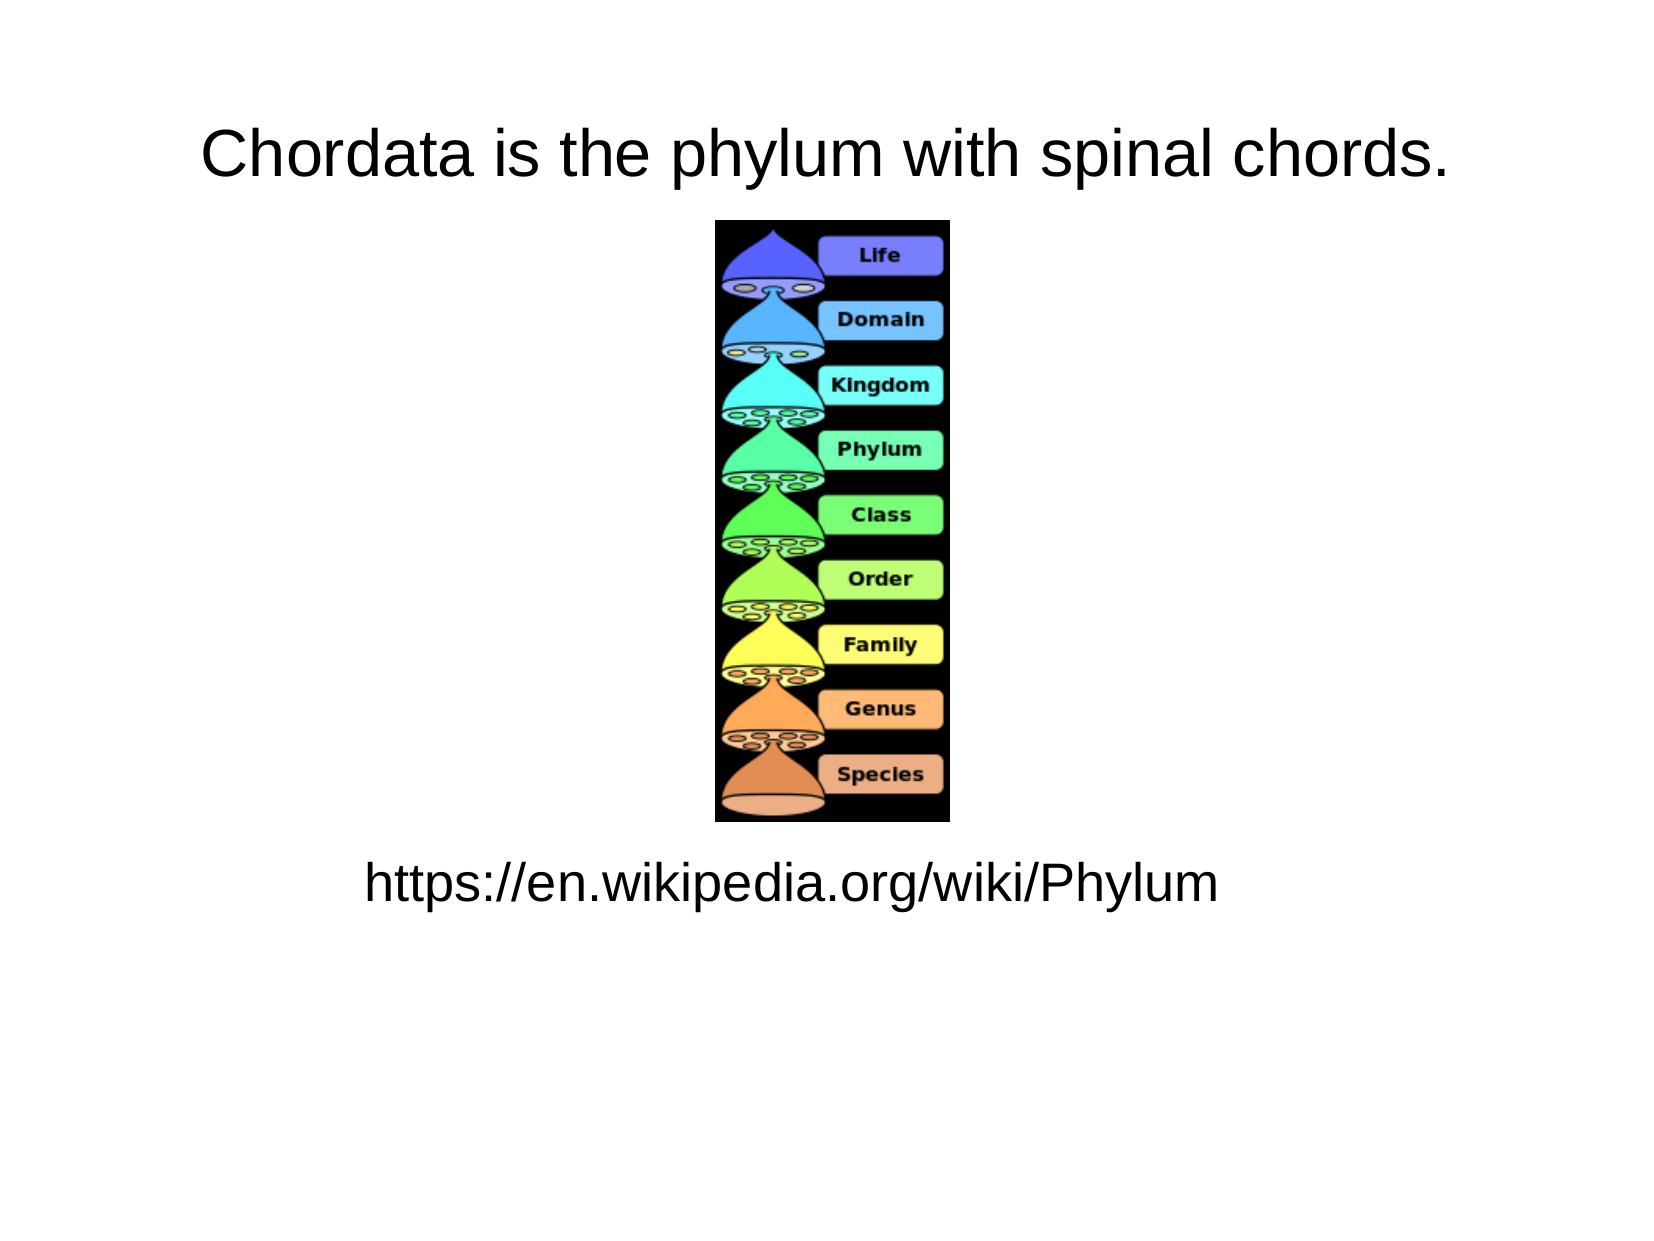

# Chordata is the phylum with spinal chords.
https://en.wikipedia.org/wiki/Phylum